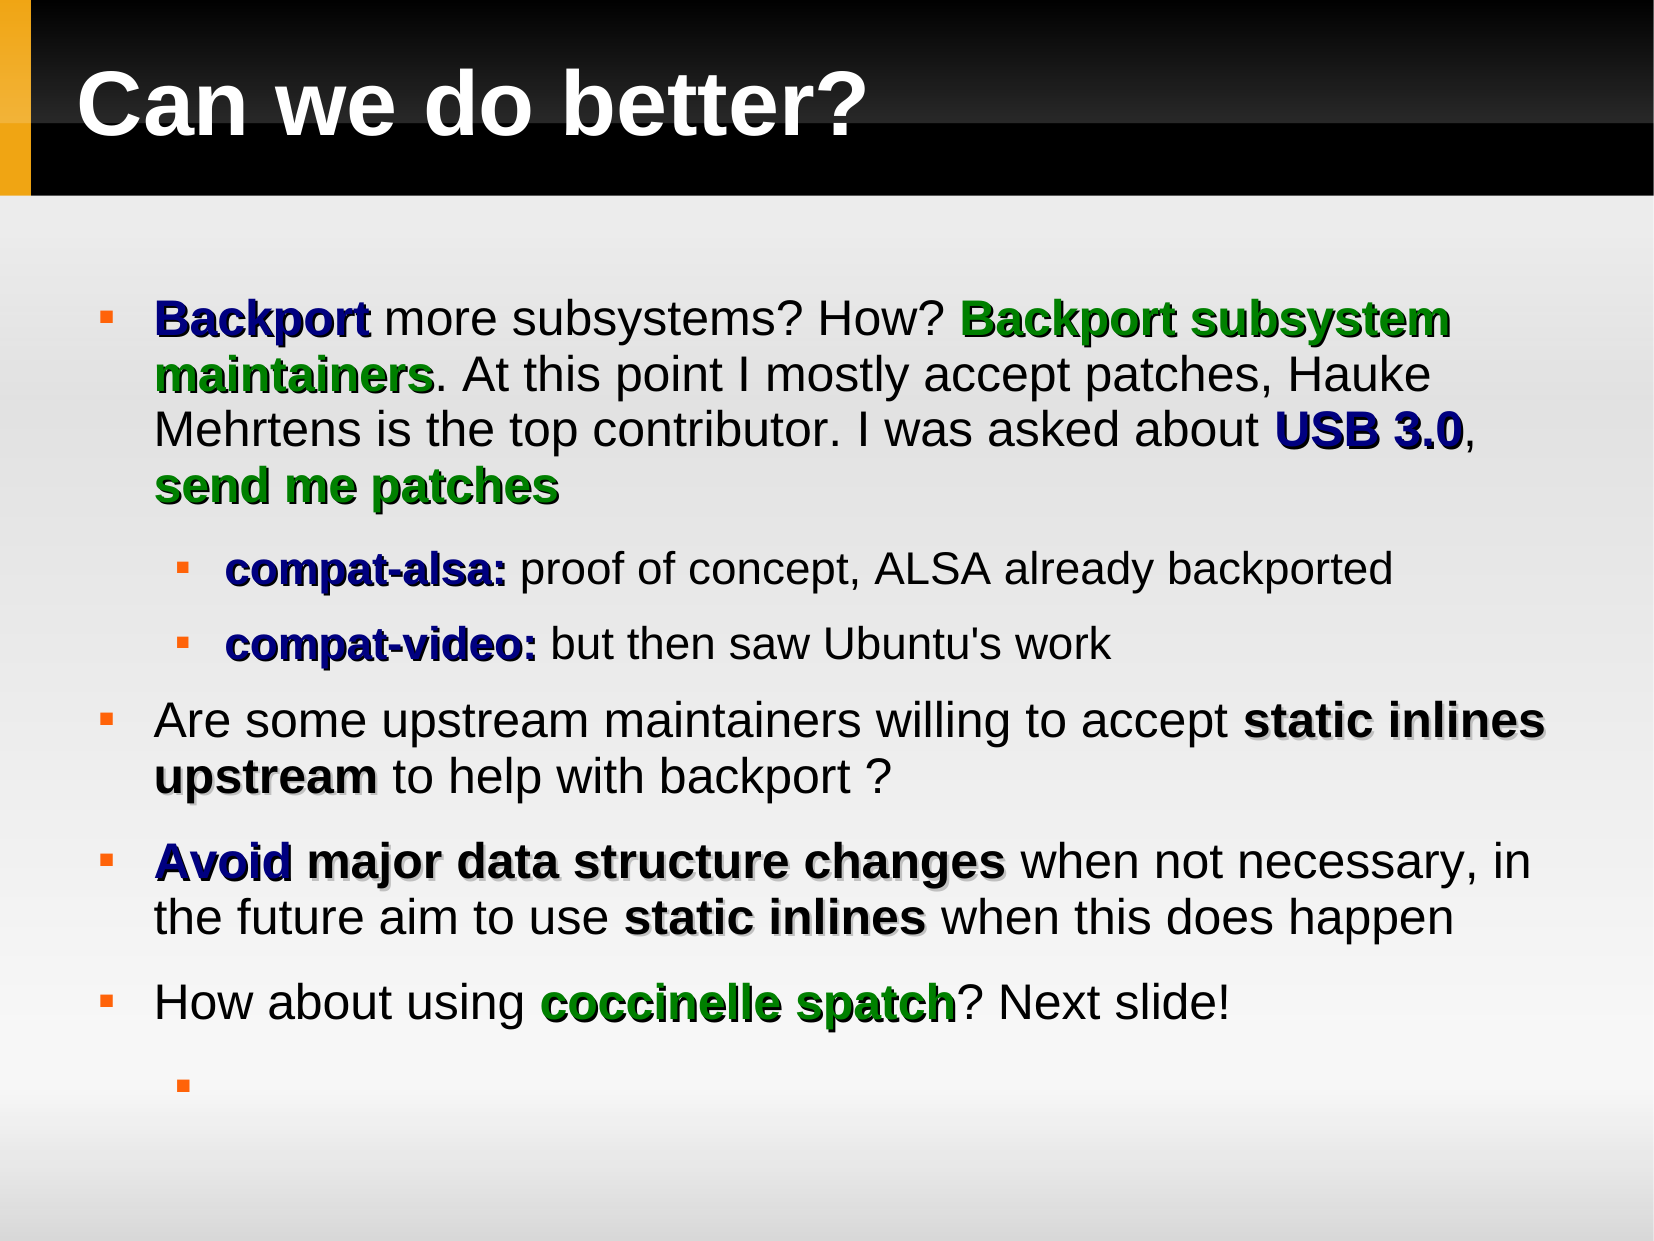

# Can we do better?
Backport more subsystems? How? Backport subsystem maintainers. At this point I mostly accept patches, Hauke Mehrtens is the top contributor. I was asked about USB 3.0, send me patches
compat-alsa: proof of concept, ALSA already backported
compat-video: but then saw Ubuntu's work
Are some upstream maintainers willing to accept static inlines upstream to help with backport ?
Avoid major data structure changes when not necessary, in the future aim to use static inlines when this does happen
How about using coccinelle spatch? Next slide!